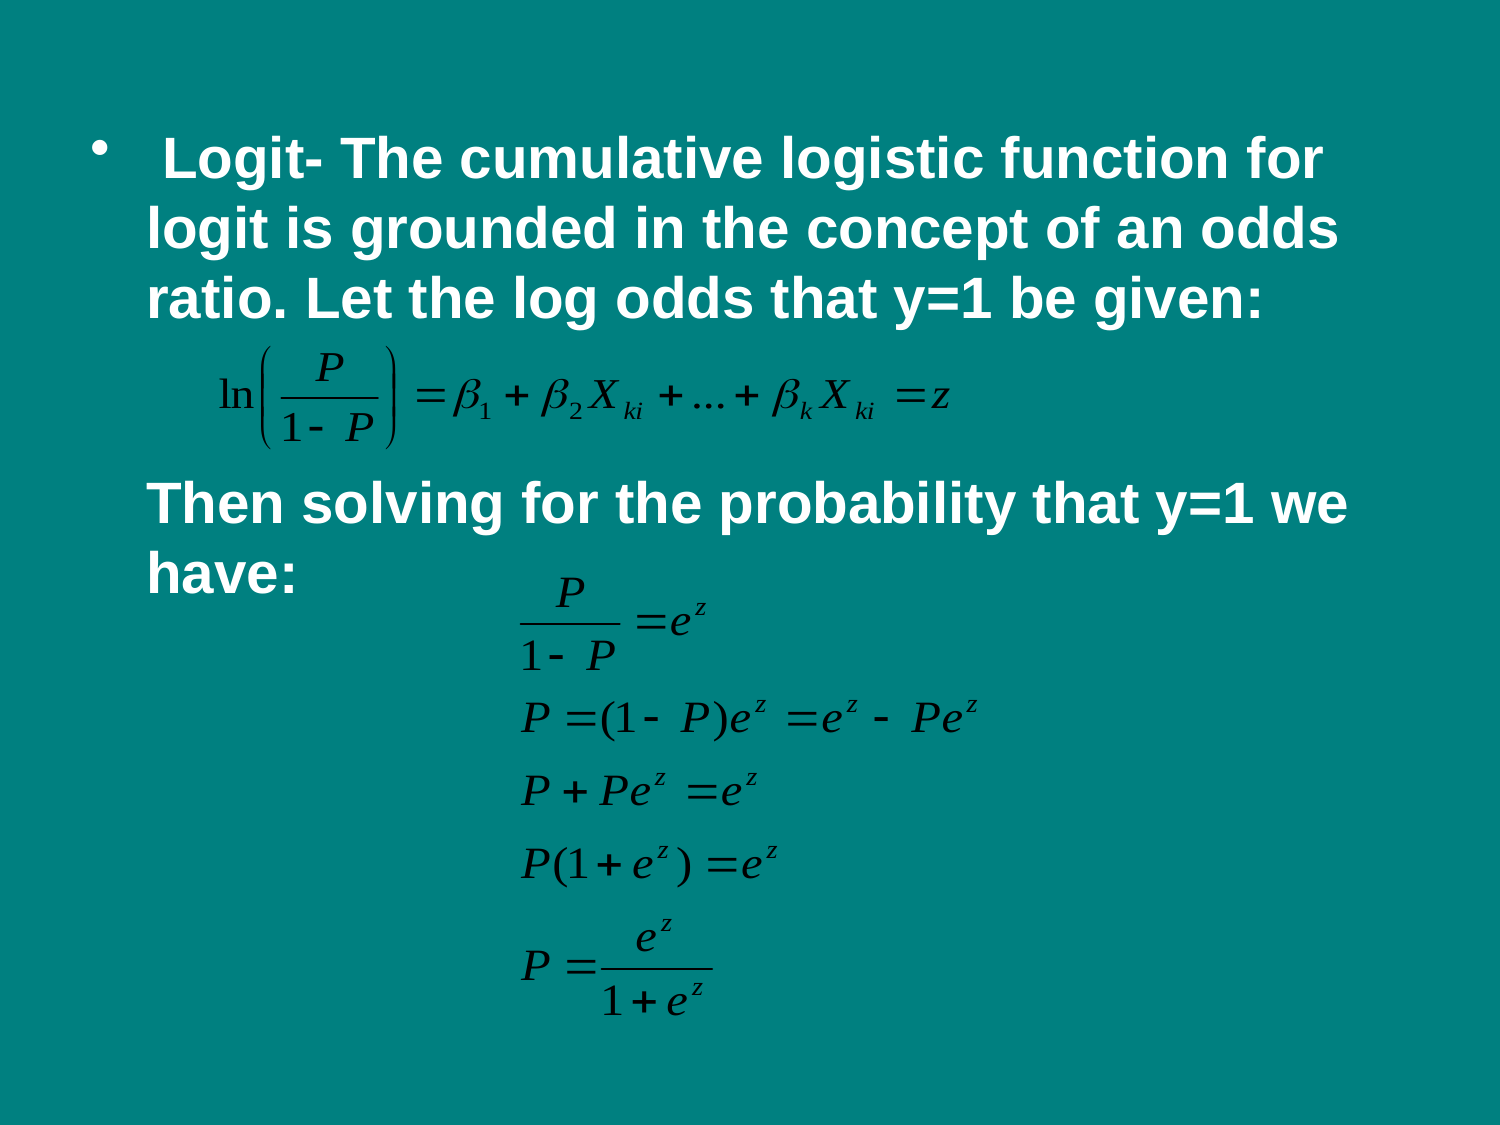

# Logit- The cumulative logistic function for logit is grounded in the concept of an odds ratio. Let the log odds that y=1 be given: Then solving for the probability that y=1 we have: